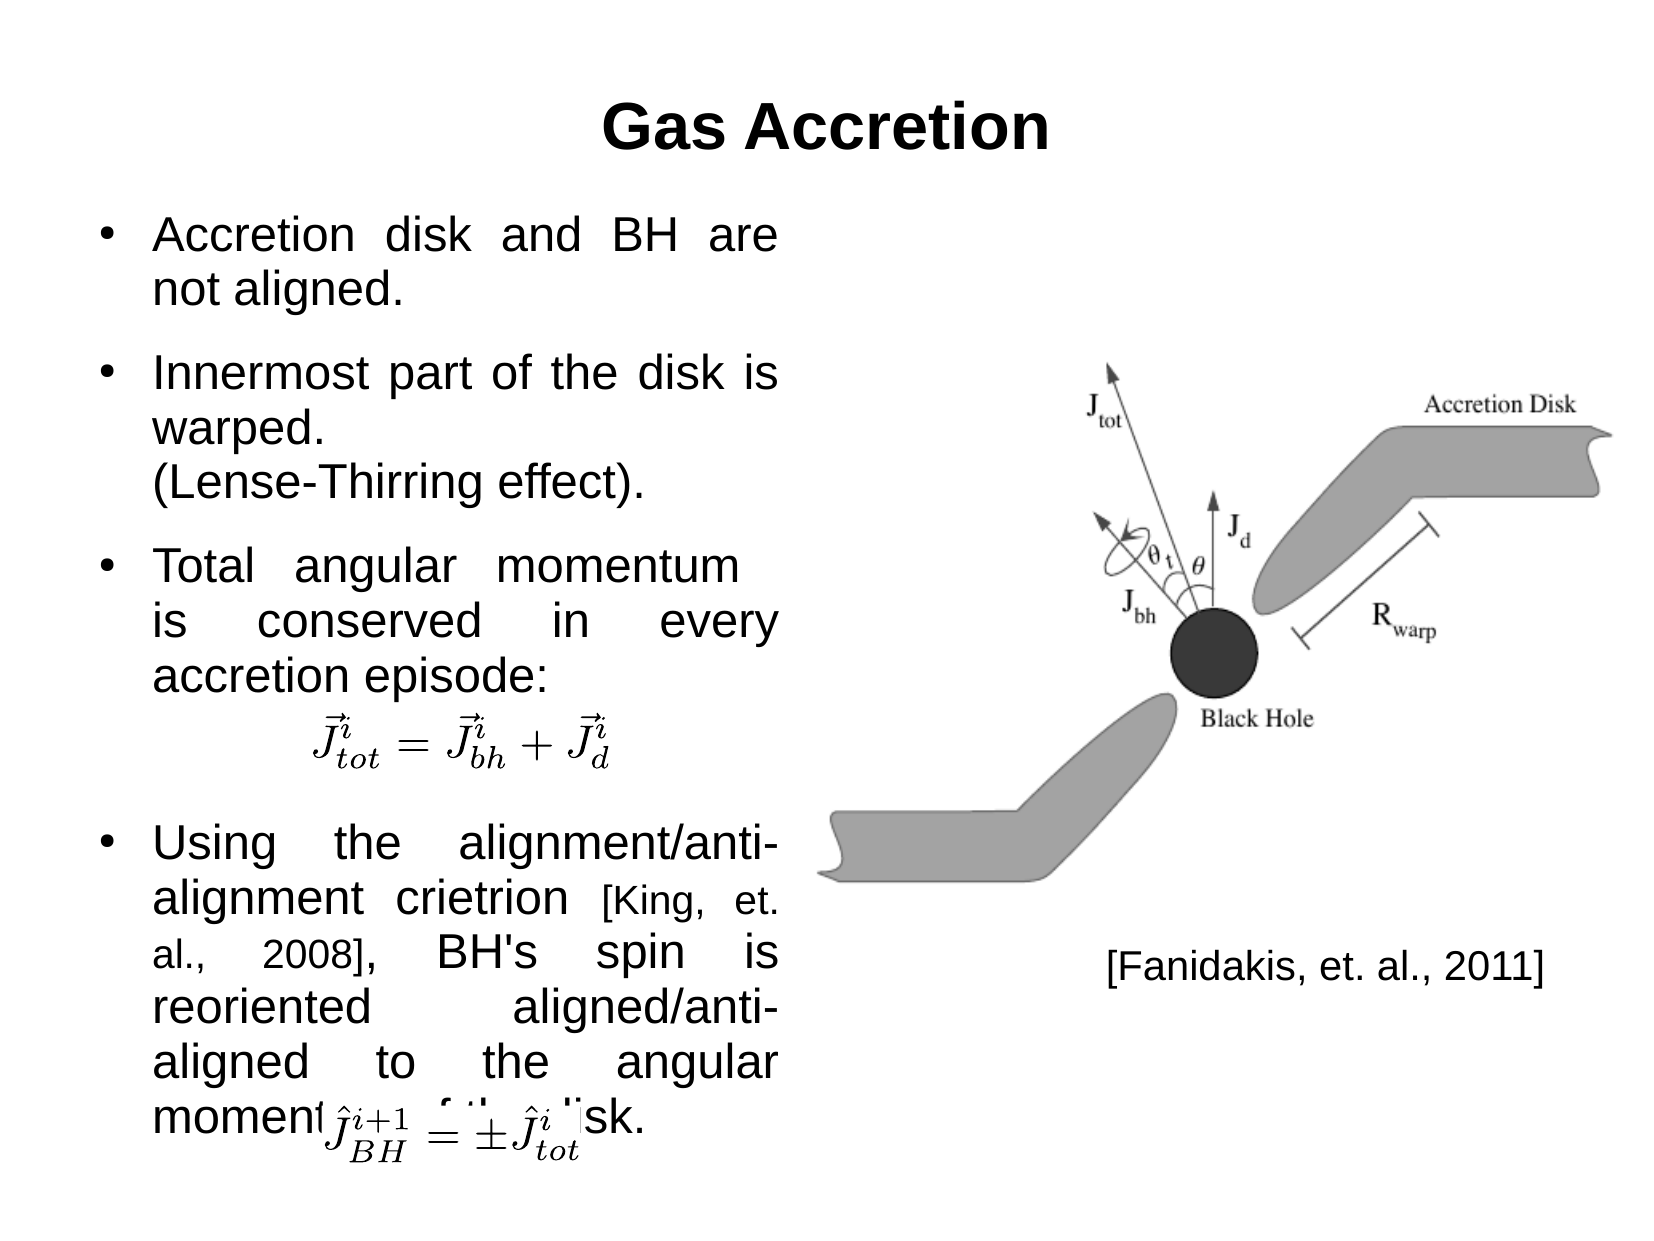

Gas Accretion
# Accretion disk and BH are not aligned.
Innermost part of the disk is warped.
(Lense-Thirring effect).
Total angular momentum
is conserved in every
accretion episode:
Using the alignment/anti-alignment crietrion [King, et. al., 2008], BH's spin is reoriented aligned/anti-aligned to the angular momentum of the disk.
[Fanidakis, et. al., 2011]